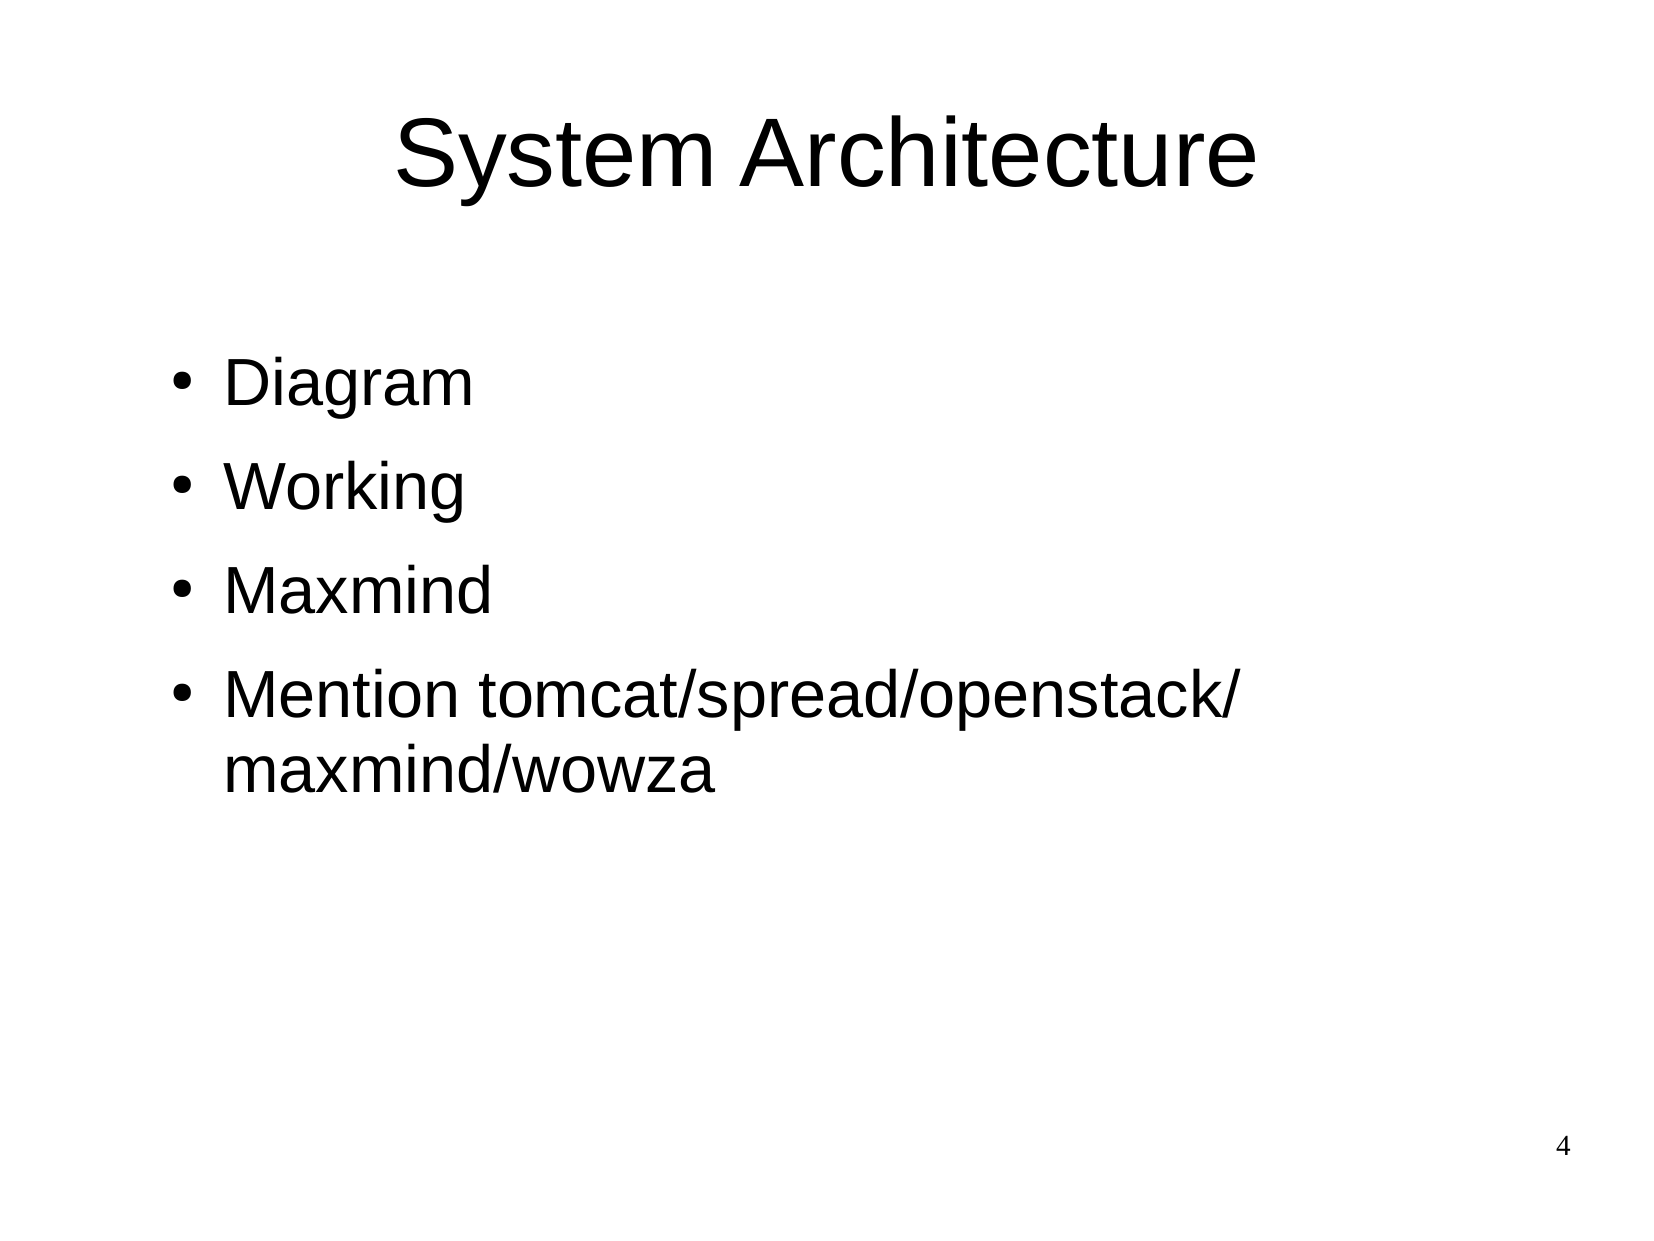

# System Architecture
Diagram
Working
Maxmind
Mention tomcat/spread/openstack/maxmind/wowza
4